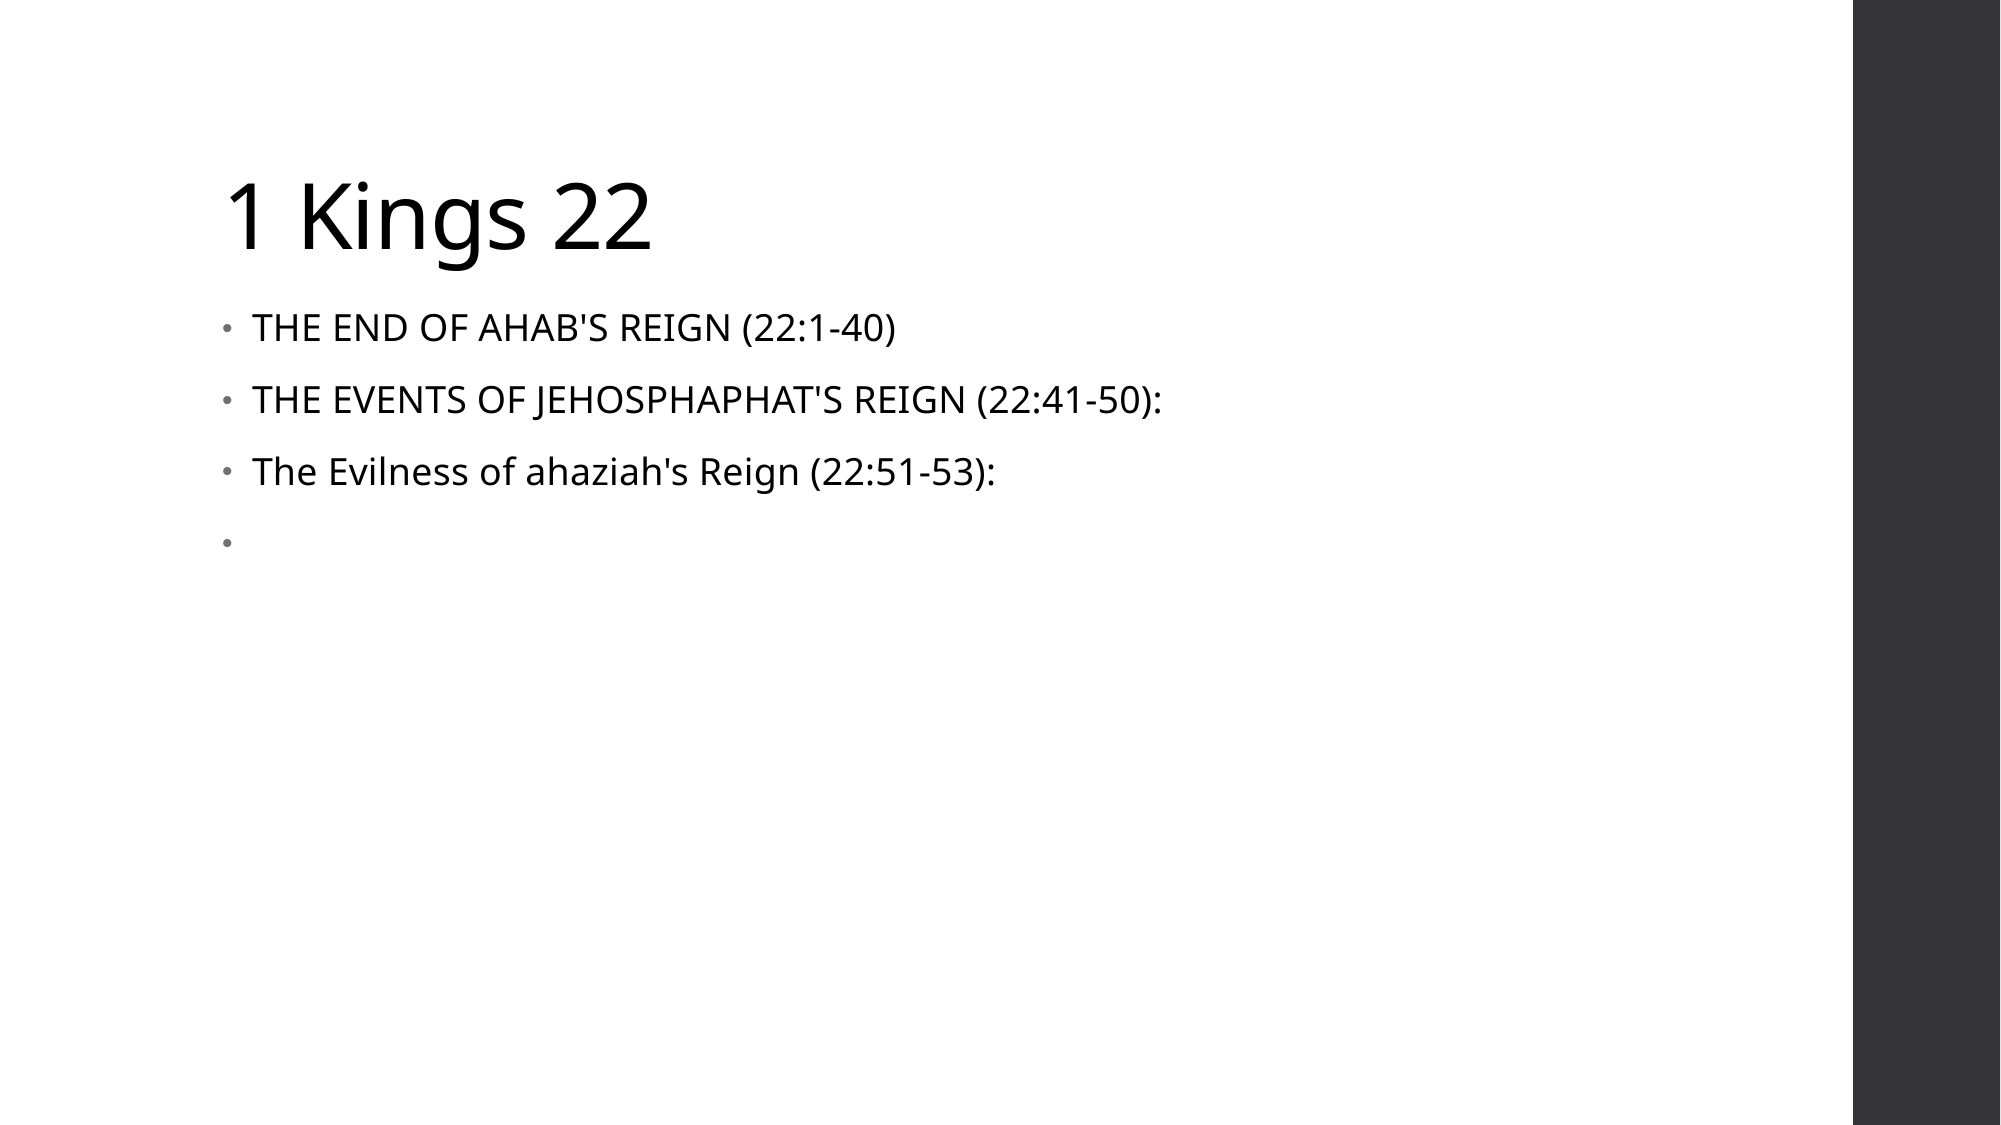

# 1 Kings 22
THE END OF AHAB'S REIGN (22:1-40)
THE EVENTS OF JEHOSPHAPHAT'S REIGN (22:41-50):
The Evilness of ahaziah's Reign (22:51-53):